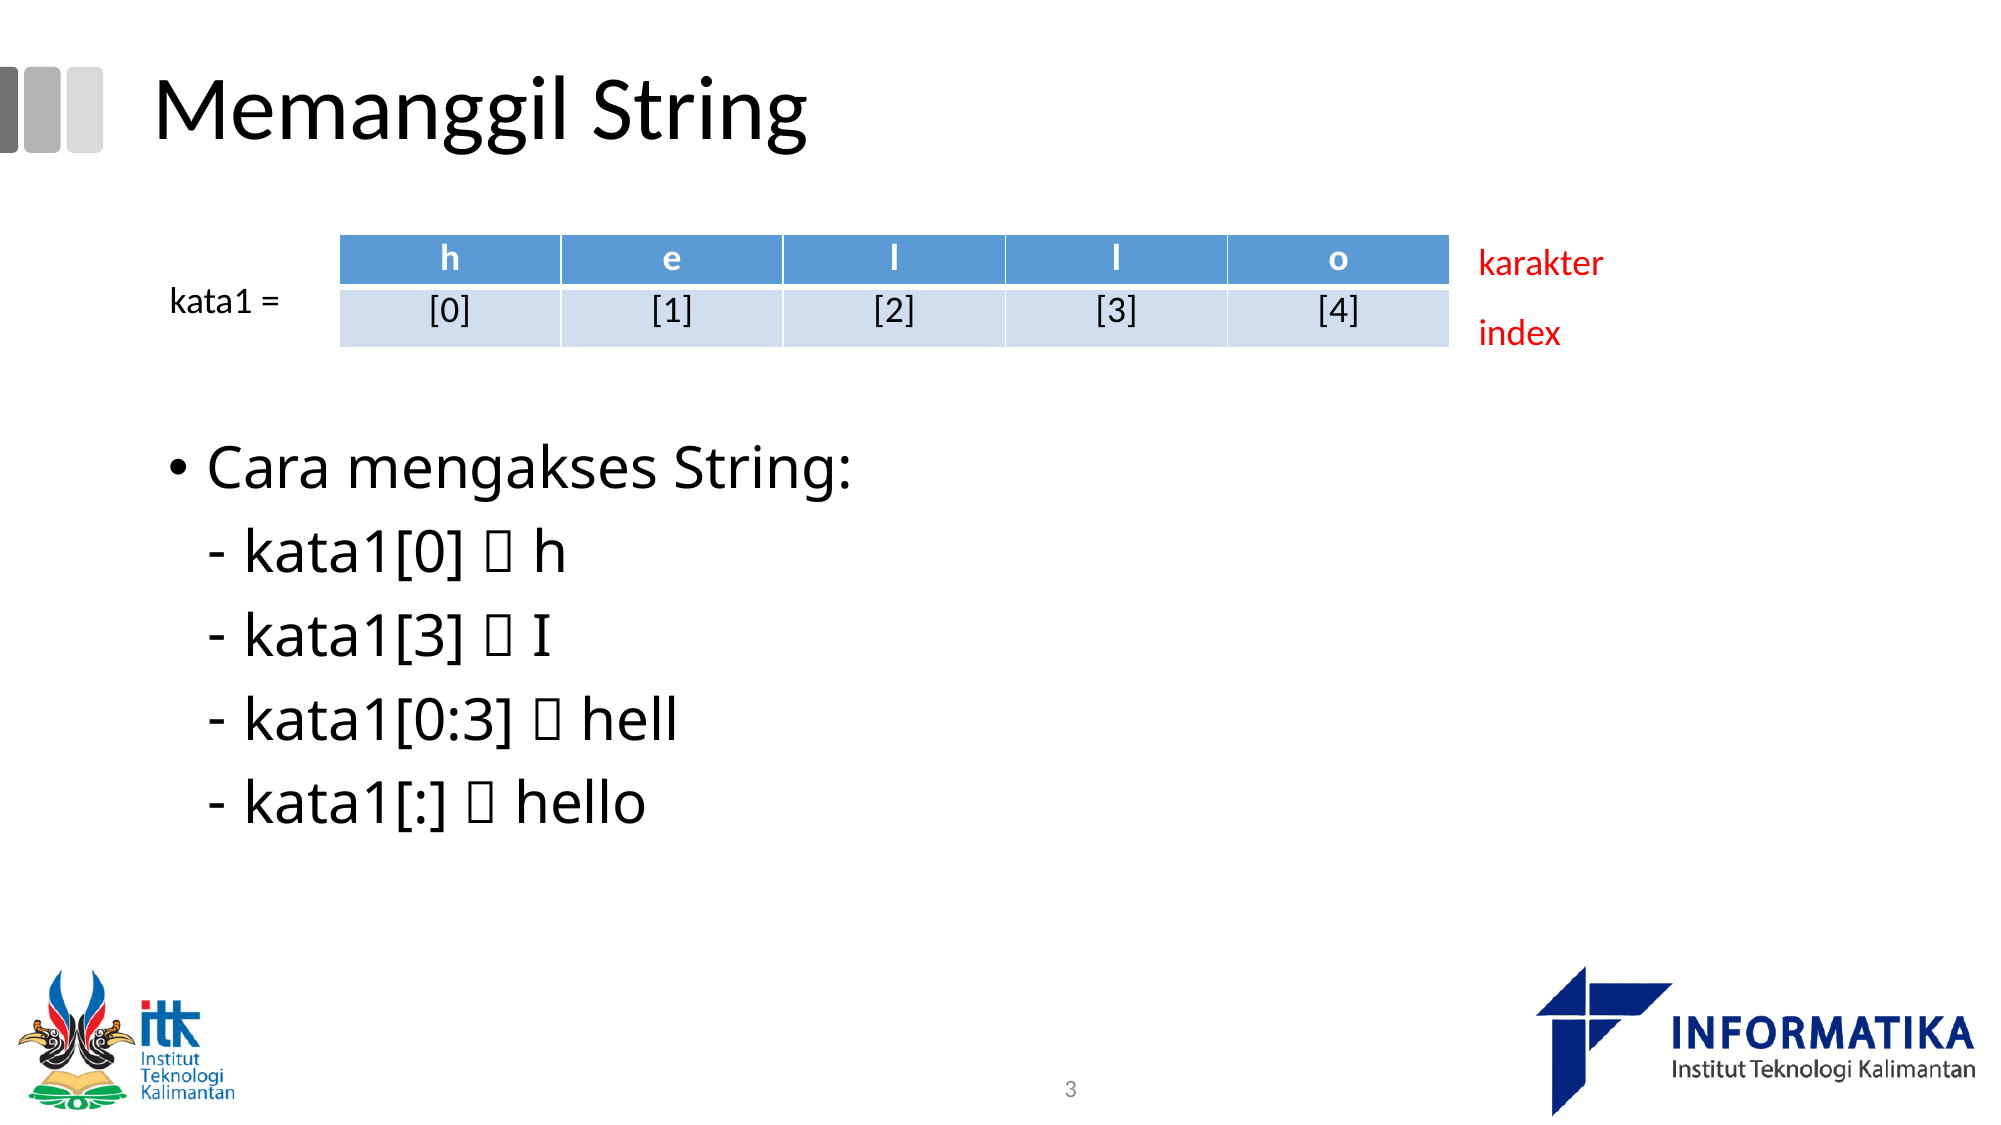

# Memanggil String
karakter
| h | e | l | l | o |
| --- | --- | --- | --- | --- |
| [0] | [1] | [2] | [3] | [4] |
kata1 =
index
Cara mengakses String:
kata1[0]  h
kata1[3]  I
kata1[0:3]  hell
kata1[:]  hello
3